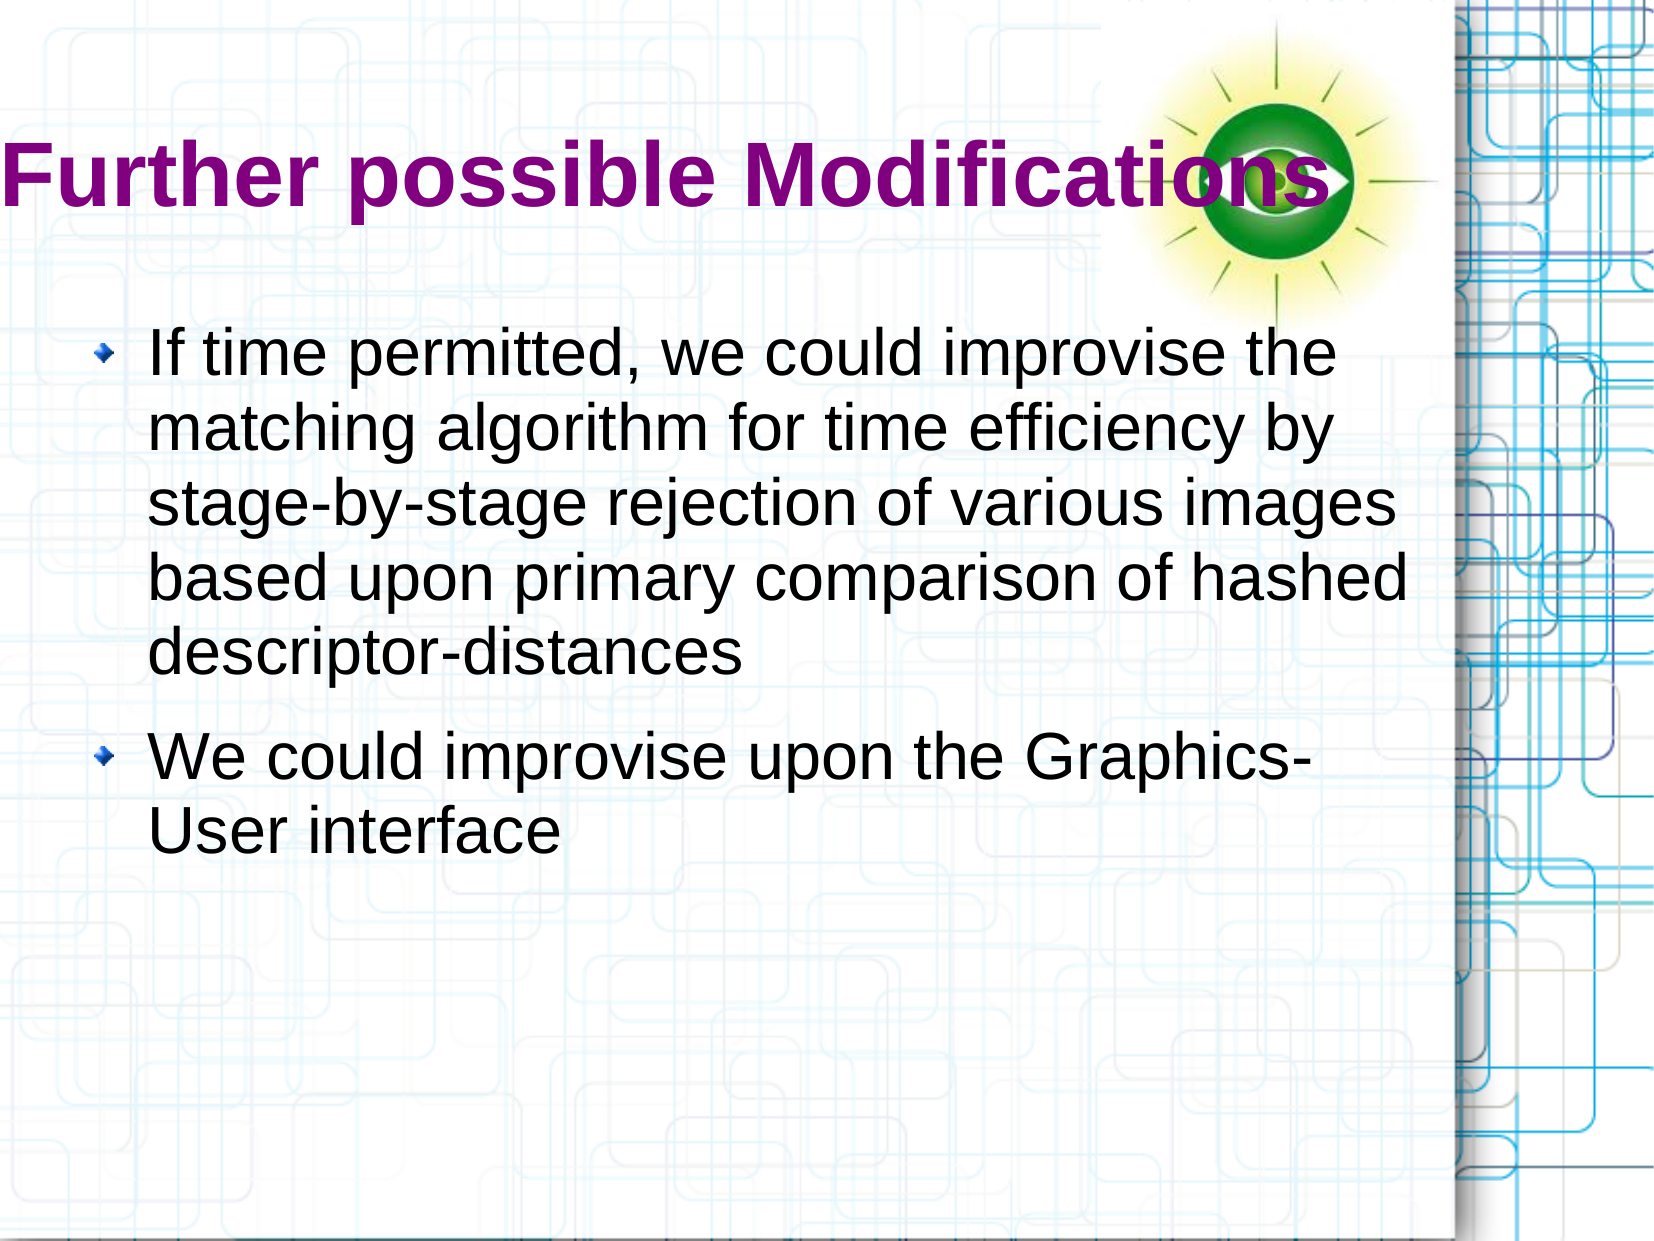

# Further possible Modifications
If time permitted, we could improvise the matching algorithm for time efficiency by stage-by-stage rejection of various images based upon primary comparison of hashed descriptor-distances
We could improvise upon the Graphics-User interface